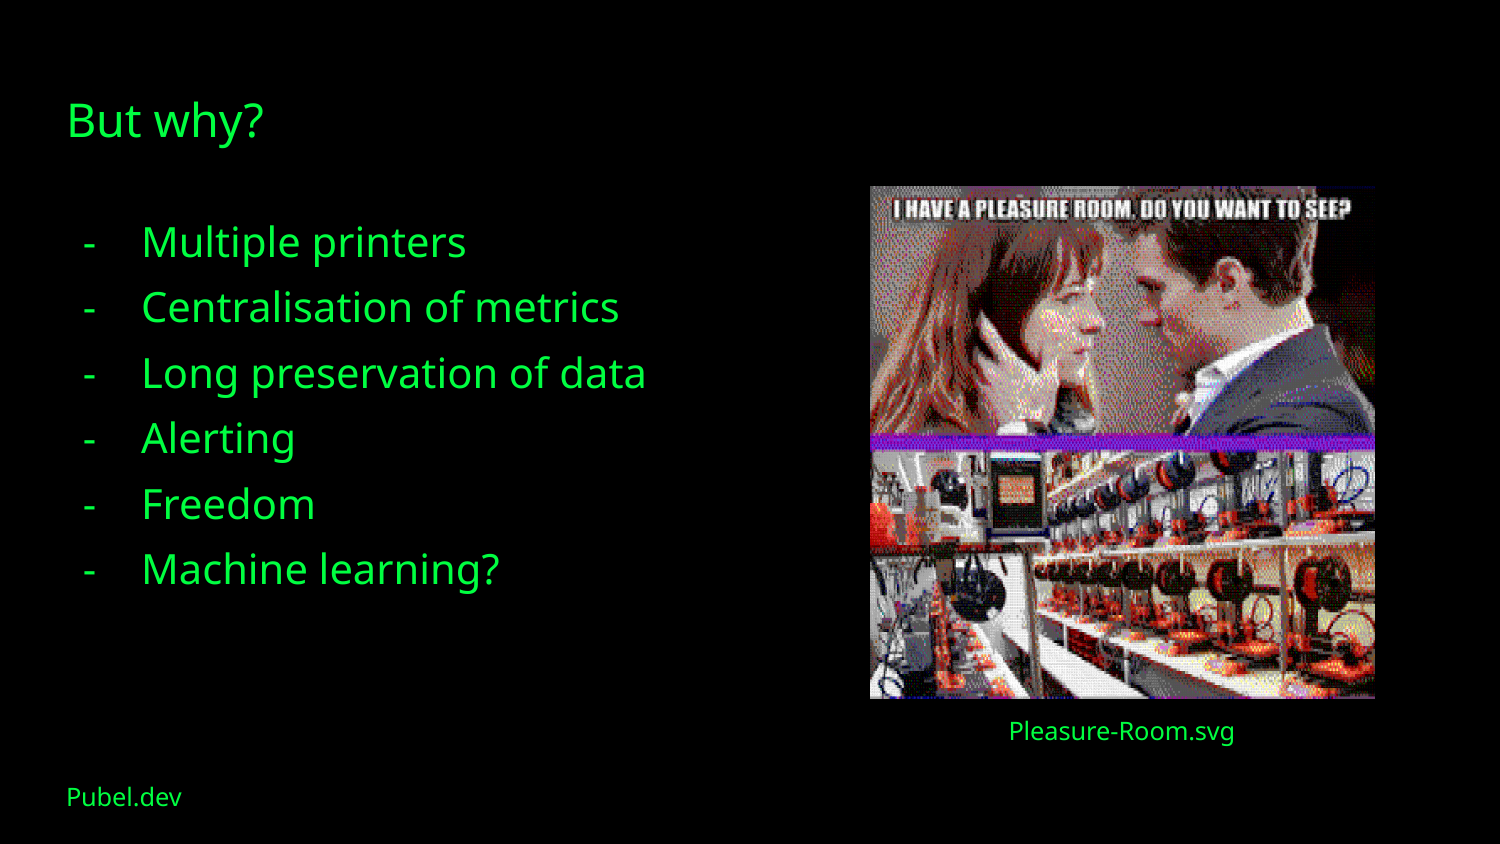

# But why?
Multiple printers
Centralisation of metrics
Long preservation of data
Alerting
Freedom
Machine learning?
Pleasure-Room.svg
Pubel.dev